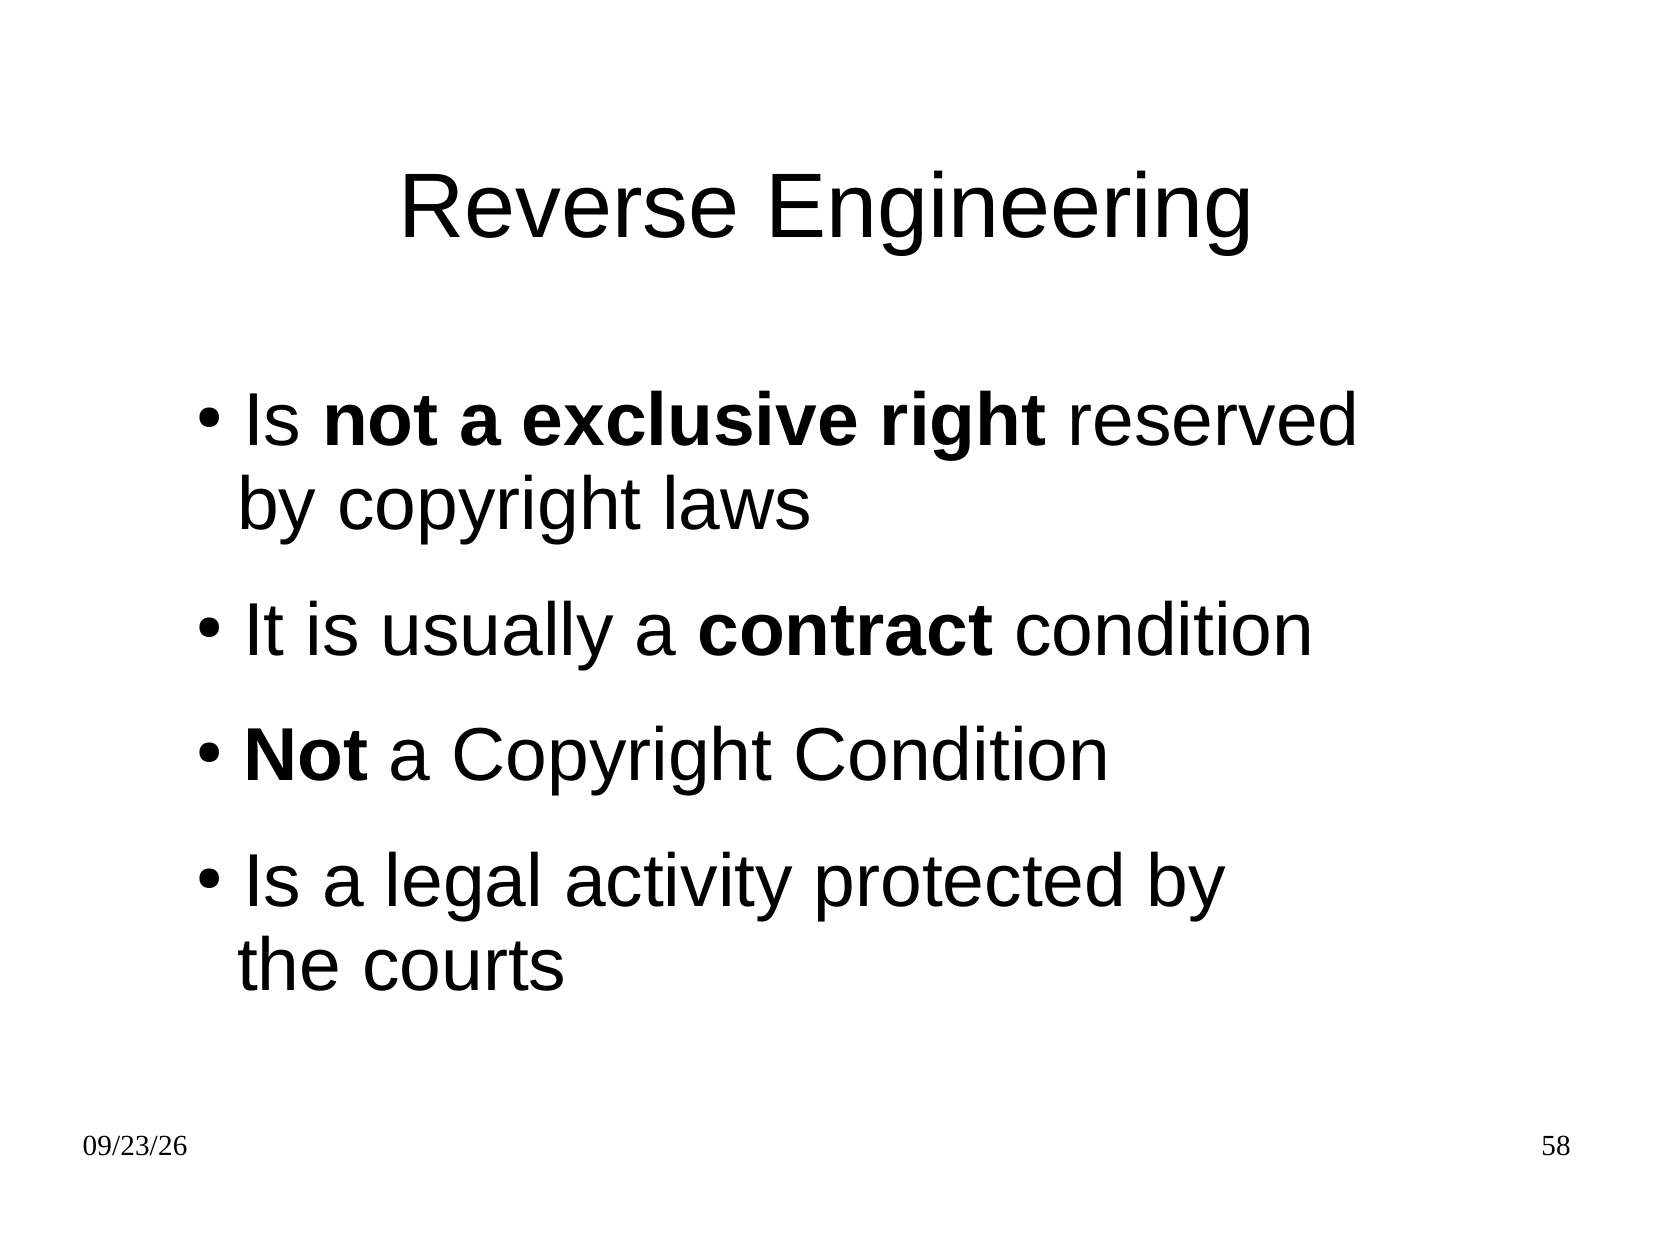

# Reverse Engineering
 Is not a exclusive right reserved
 by copyright laws
 It is usually a contract condition
 Not a Copyright Condition
 Is a legal activity protected by
 the courts
58